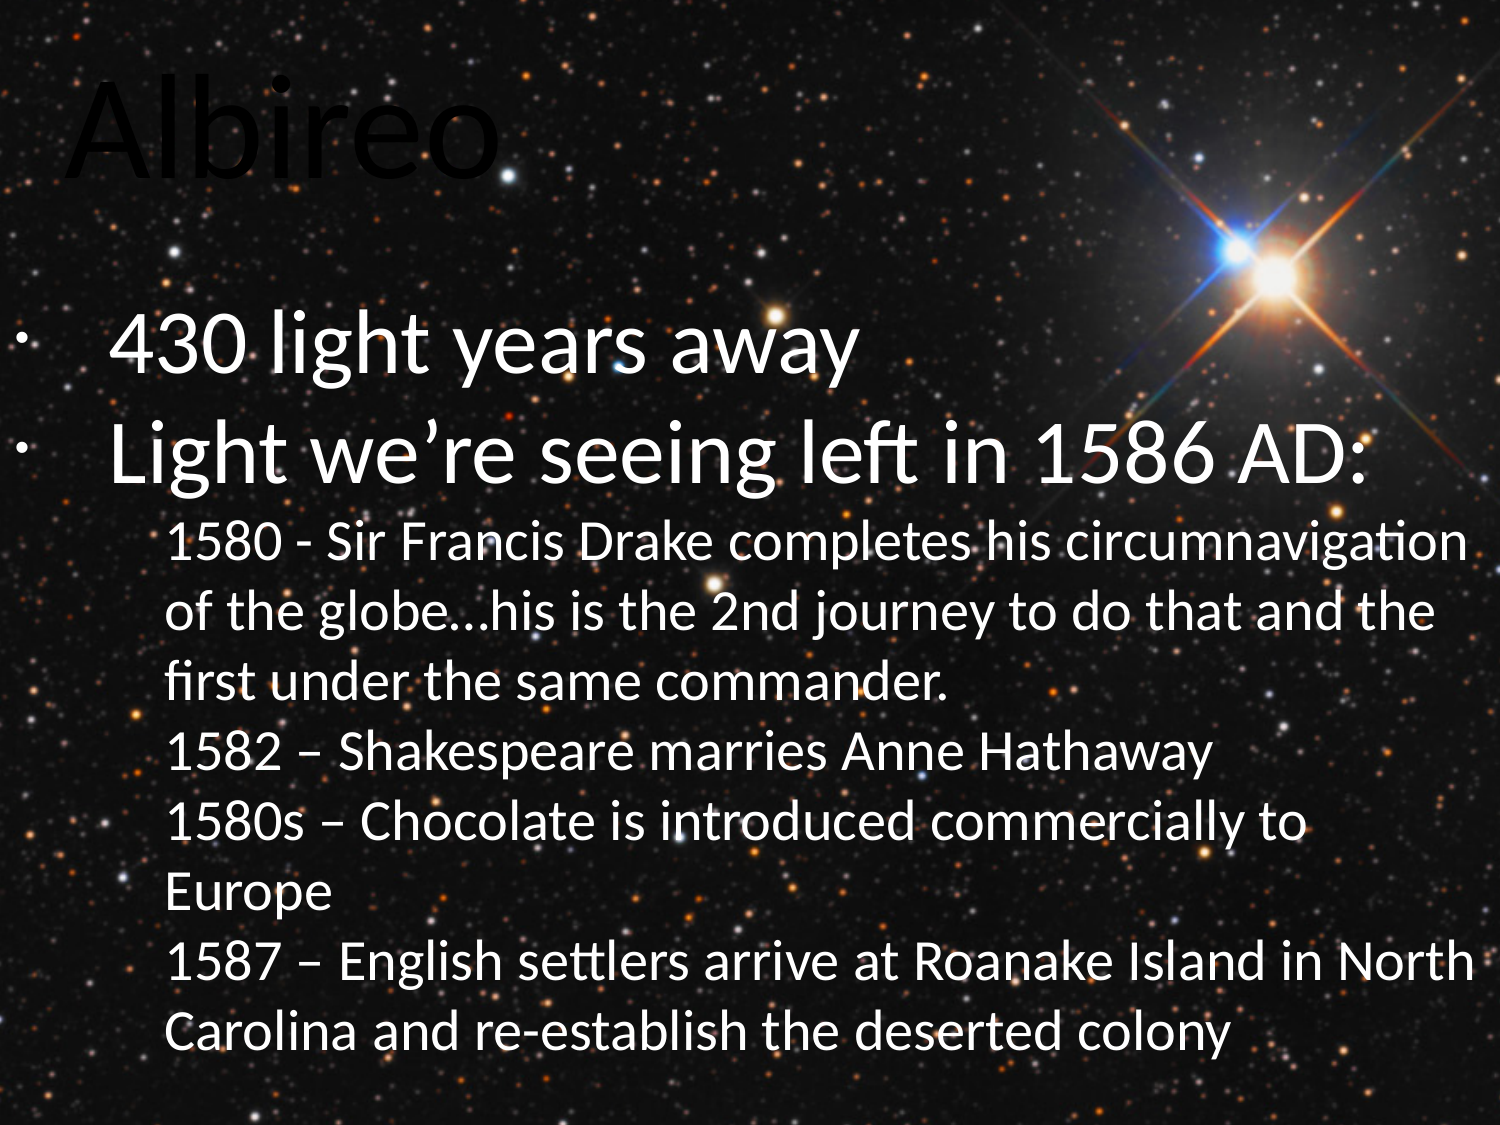

Albireo
430 light years away
Light we’re seeing left in 1586 AD:
1580 - Sir Francis Drake completes his circumnavigation of the globe…his is the 2nd journey to do that and the first under the same commander.
1582 – Shakespeare marries Anne Hathaway
1580s – Chocolate is introduced commercially to Europe
1587 – English settlers arrive at Roanake Island in North Carolina and re-establish the deserted colony